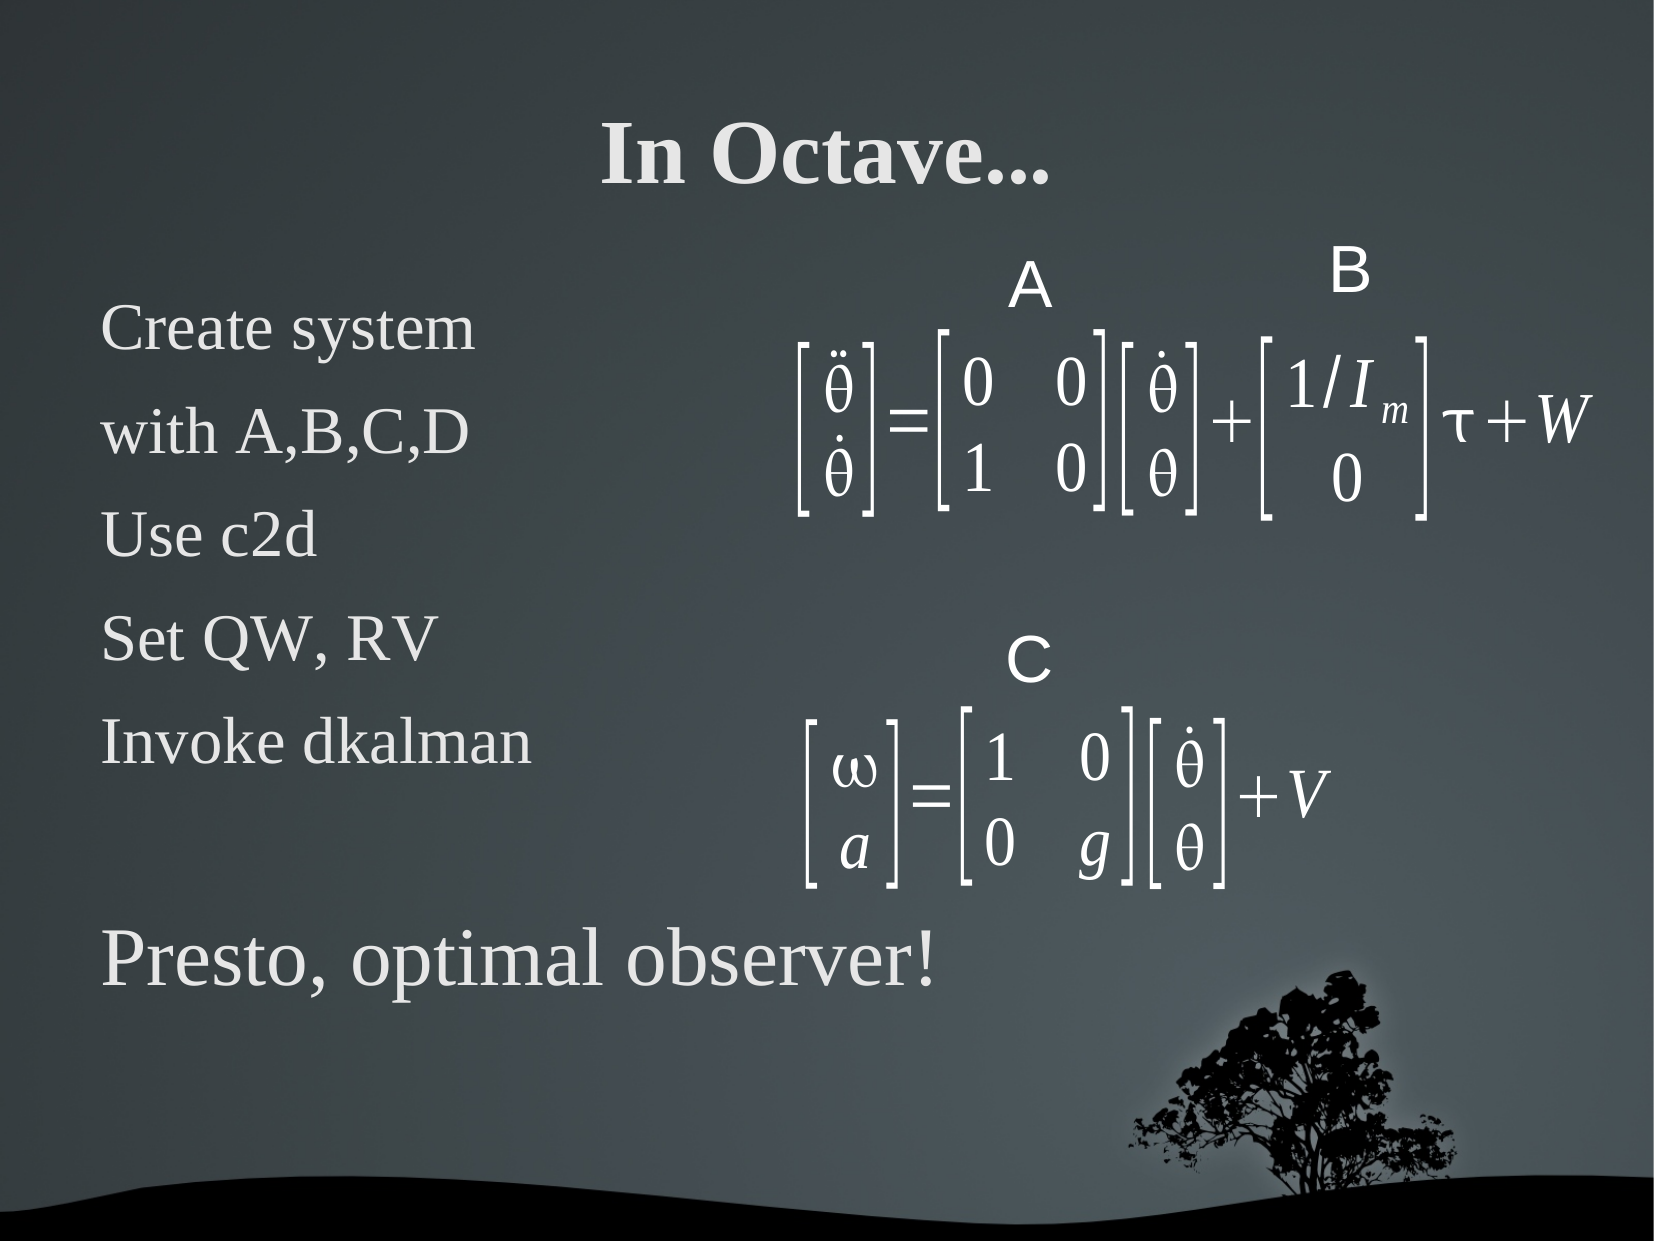

# In Octave...
B
A
Create system
with A,B,C,D
Use c2d
Set QW, RV
Invoke dkalman
Presto, optimal observer!
C